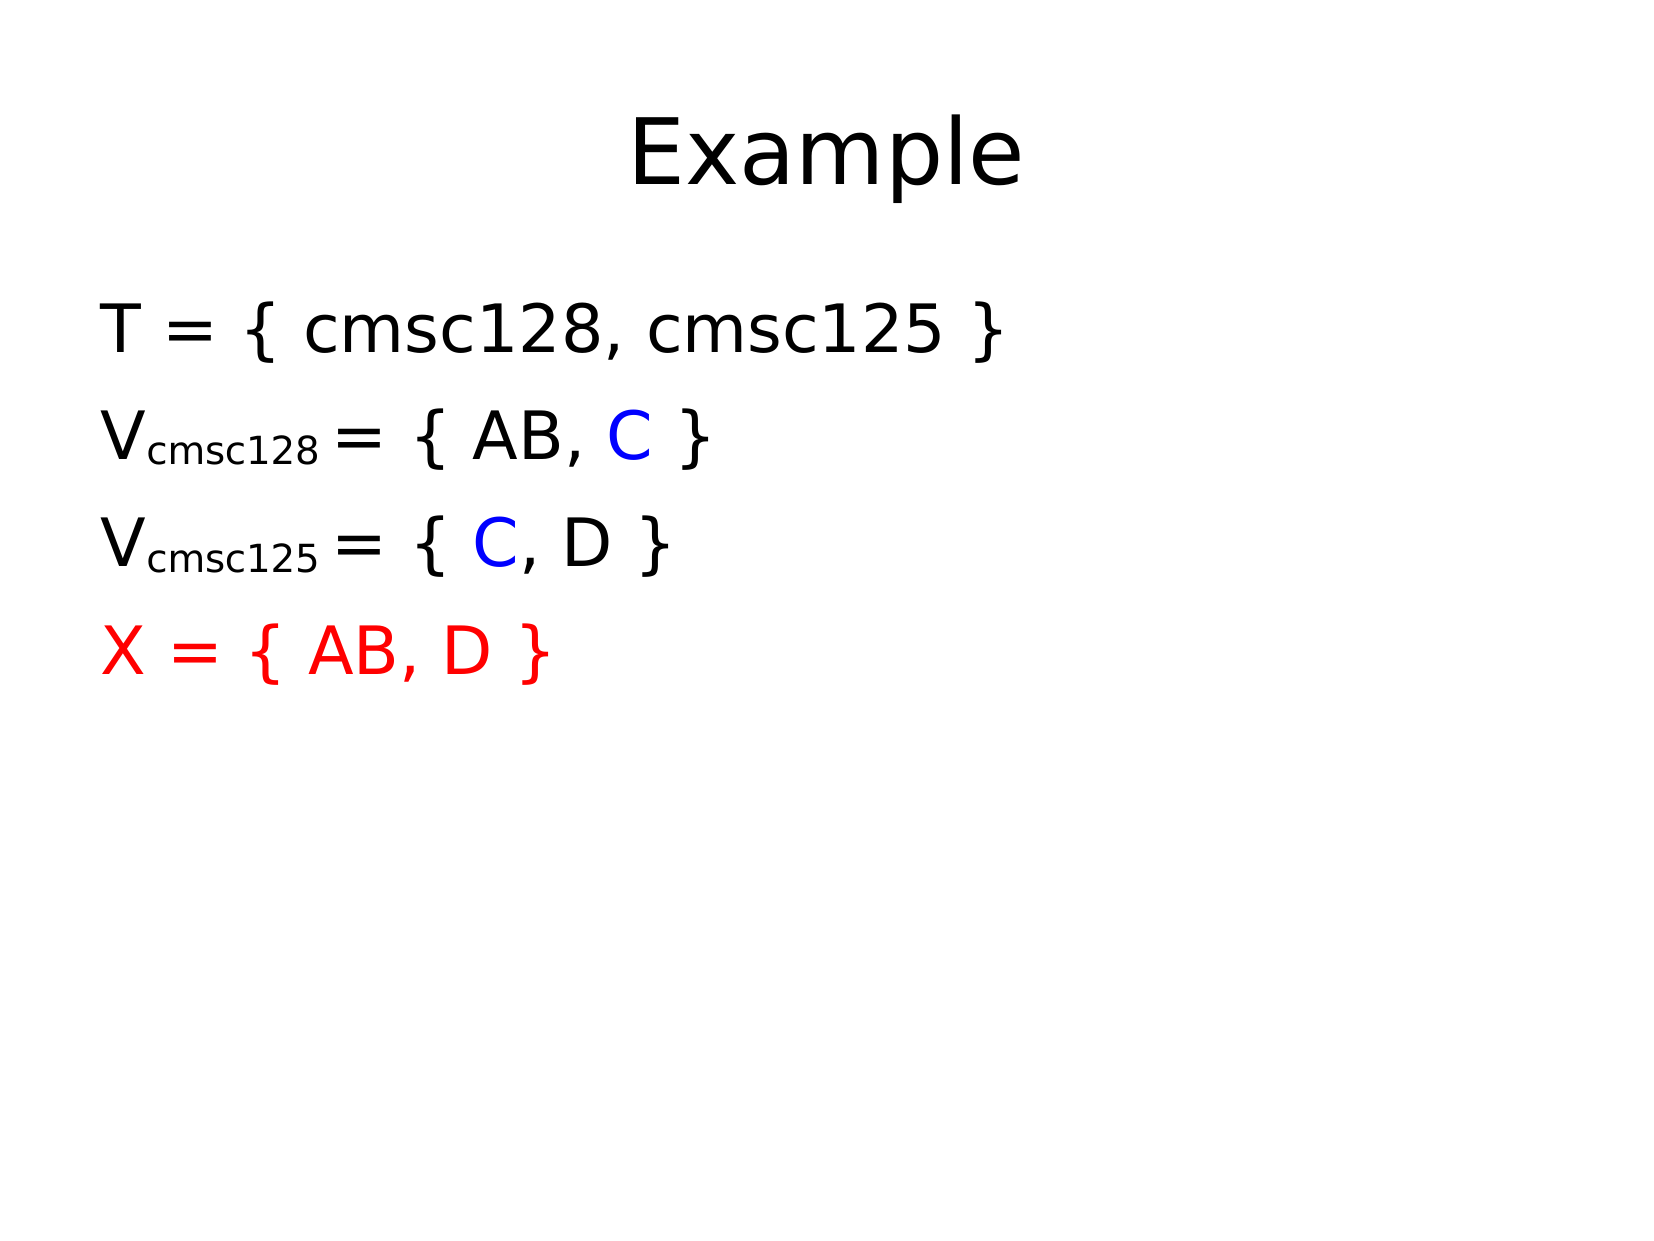

# Example
T = { cmsc128, cmsc125 }
Vcmsc128 = { AB, C }
Vcmsc125 = { C, D }
X = { AB, D }